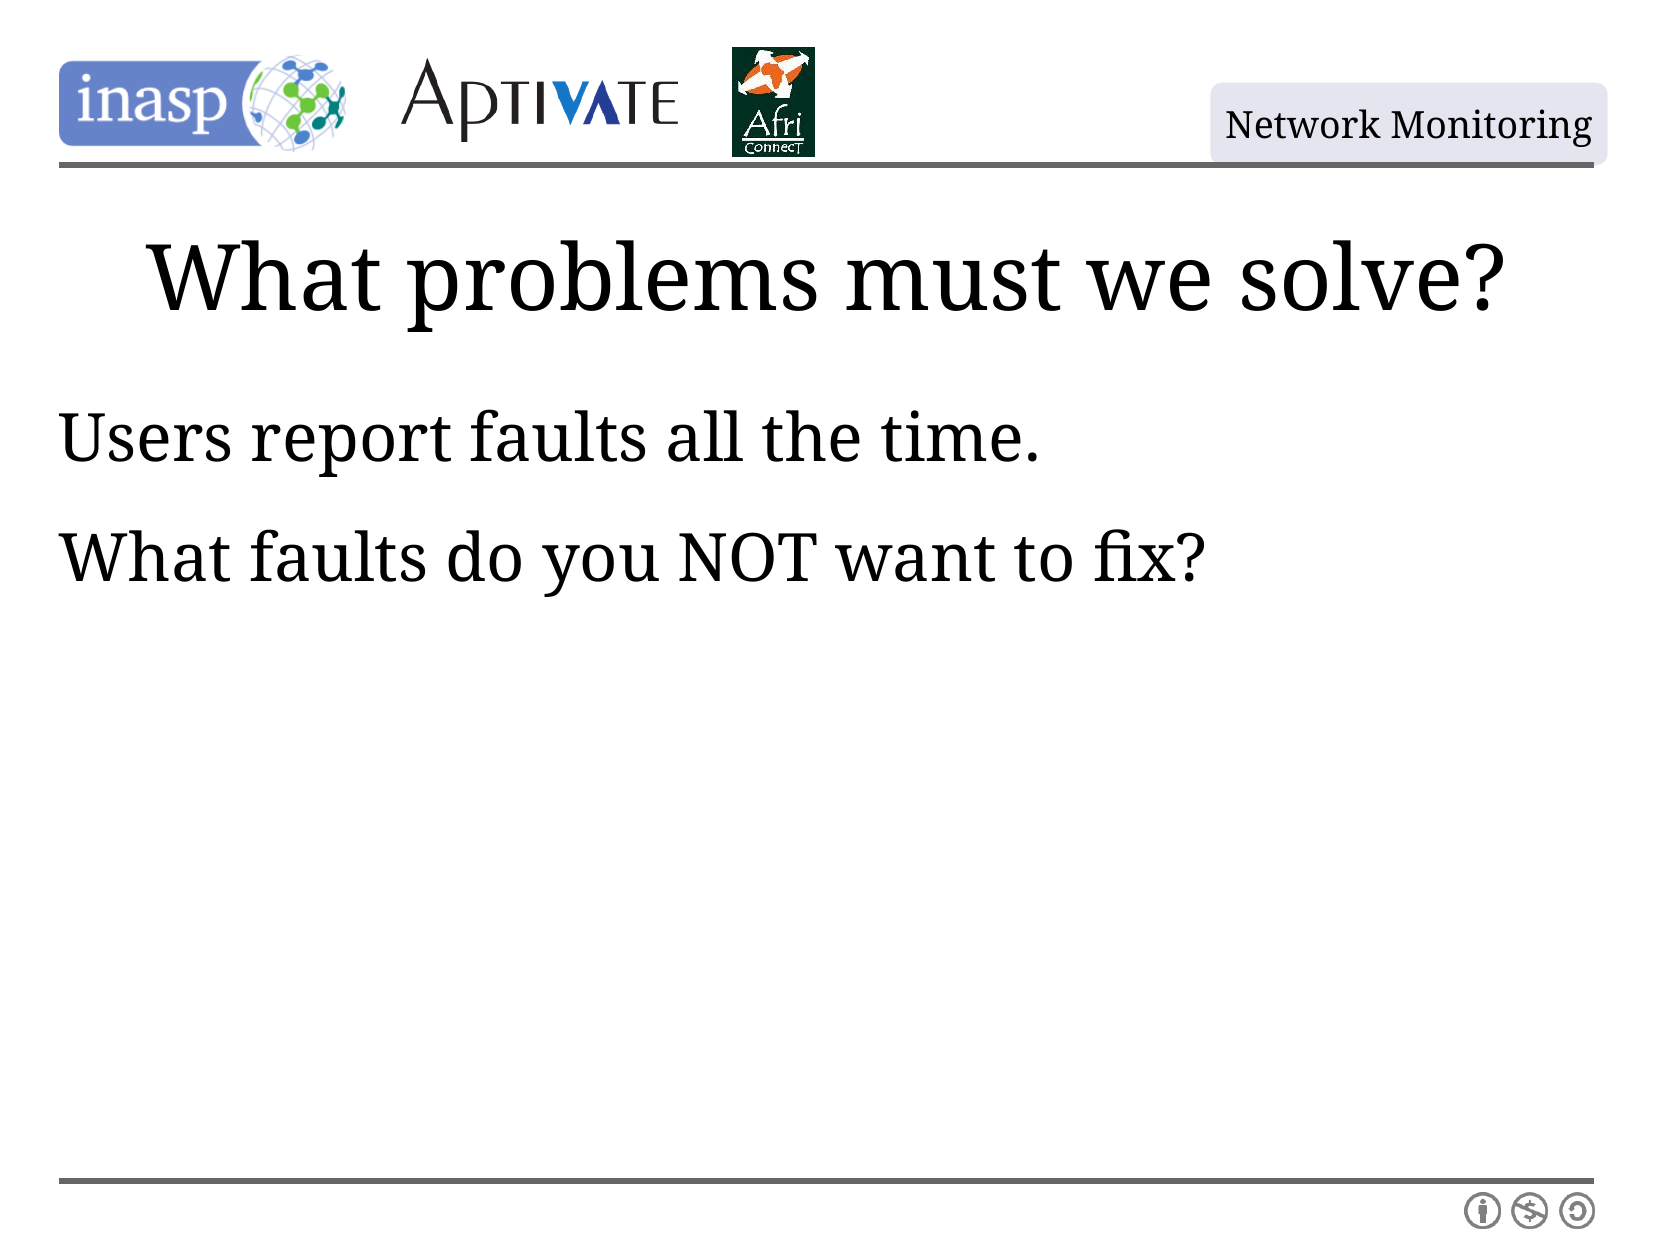

# What problems must we solve?
Users report faults all the time.
What faults do you NOT want to fix?